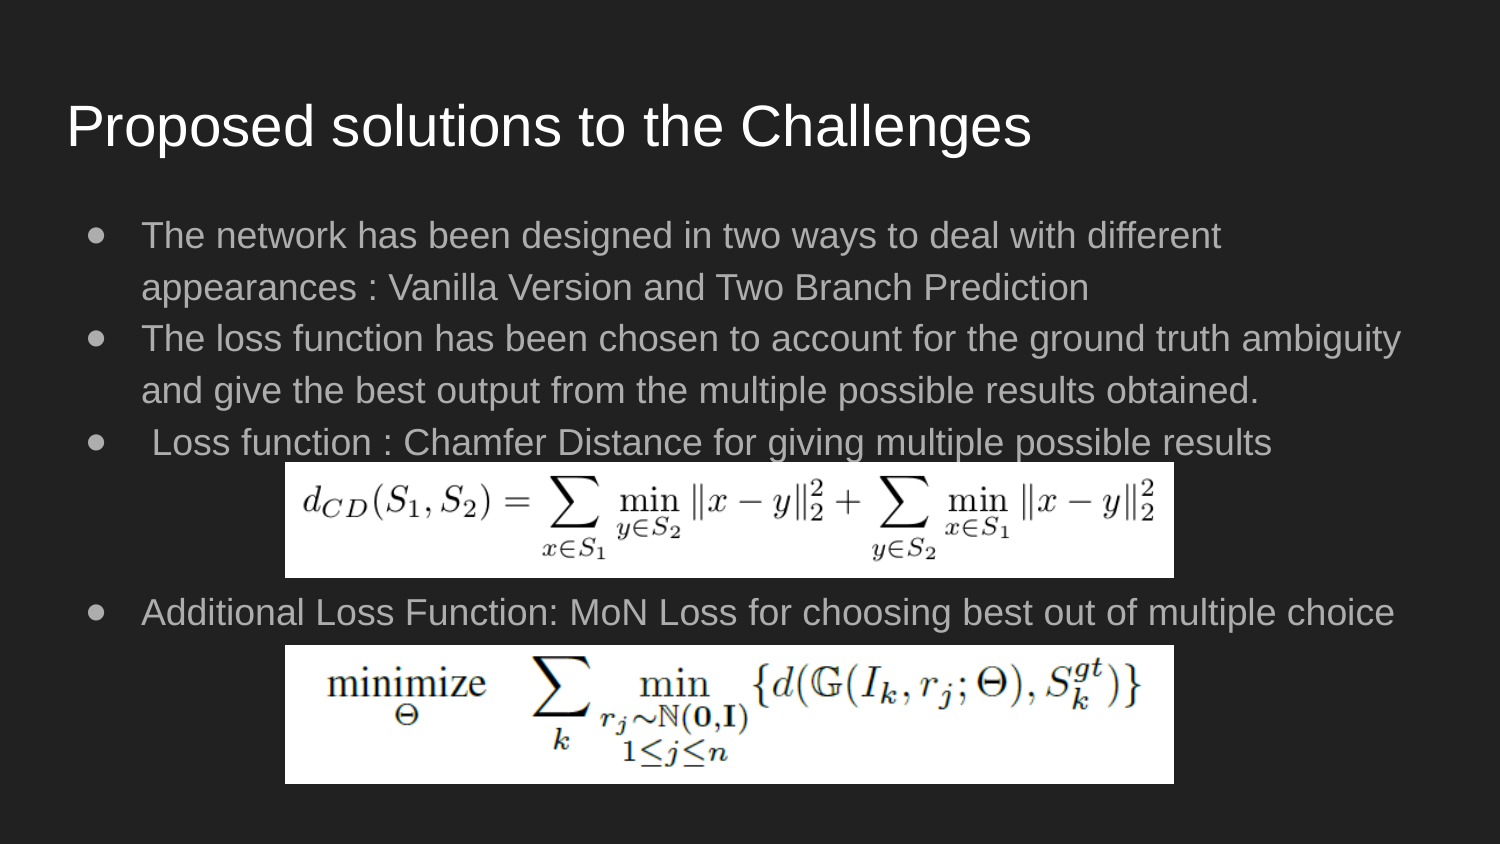

# Proposed solutions to the Challenges
The network has been designed in two ways to deal with different appearances : Vanilla Version and Two Branch Prediction
The loss function has been chosen to account for the ground truth ambiguity and give the best output from the multiple possible results obtained.
 Loss function : Chamfer Distance for giving multiple possible results
Additional Loss Function: MoN Loss for choosing best out of multiple choice